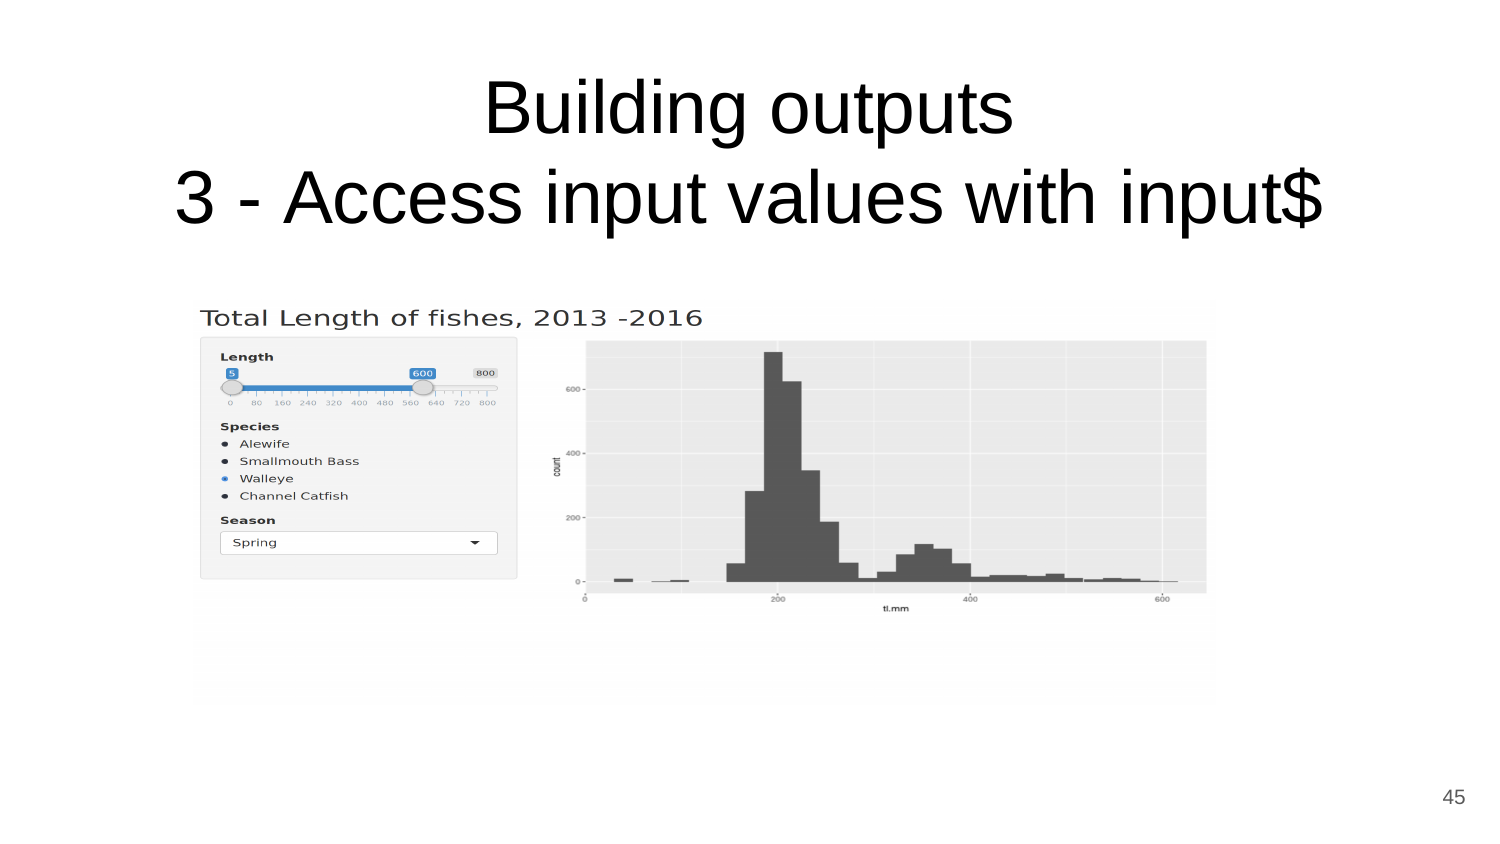

# Building outputs 3 - Access input values with input$